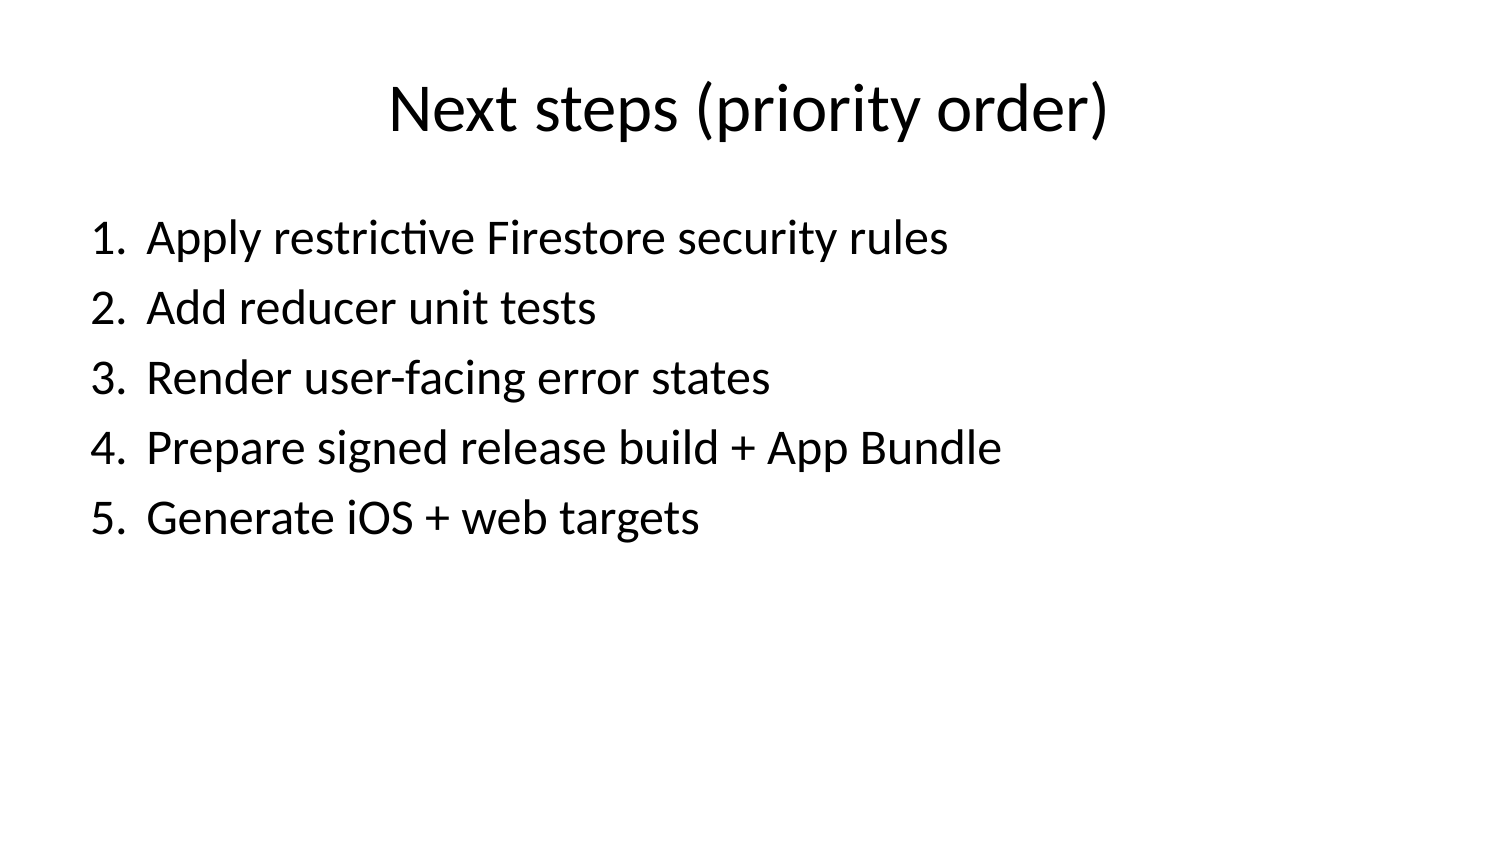

# Next steps (priority order)
Apply restrictive Firestore security rules
Add reducer unit tests
Render user-facing error states
Prepare signed release build + App Bundle
Generate iOS + web targets